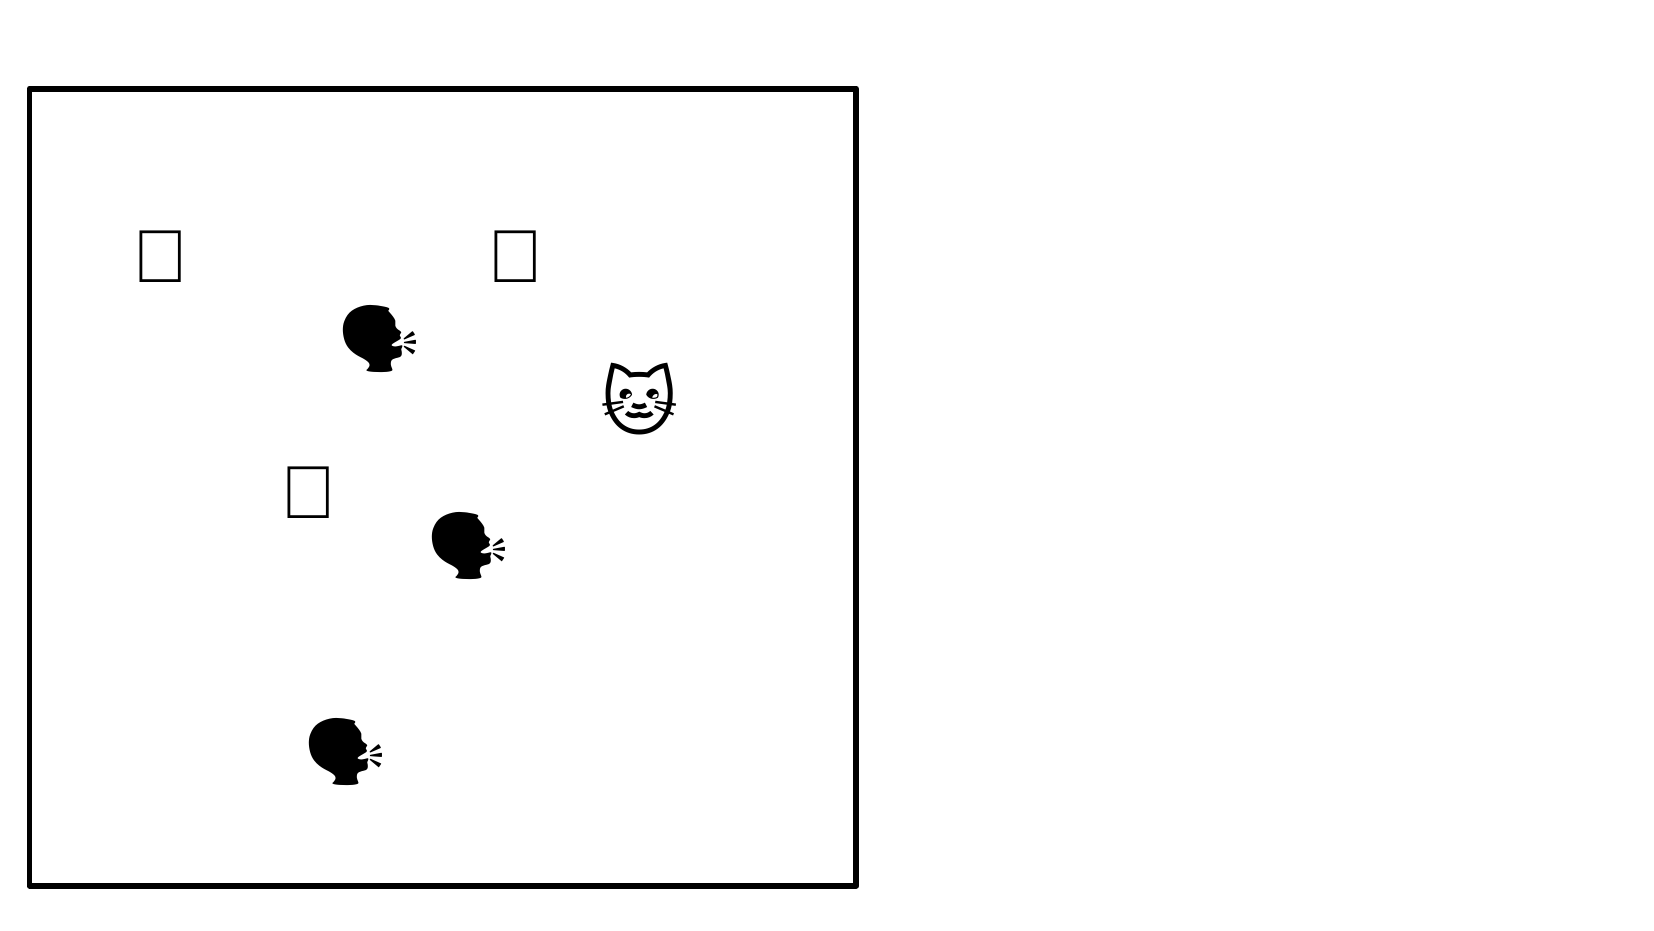

🥁
🎻
🗣️
🐱
🎹
🗣️
🗣️